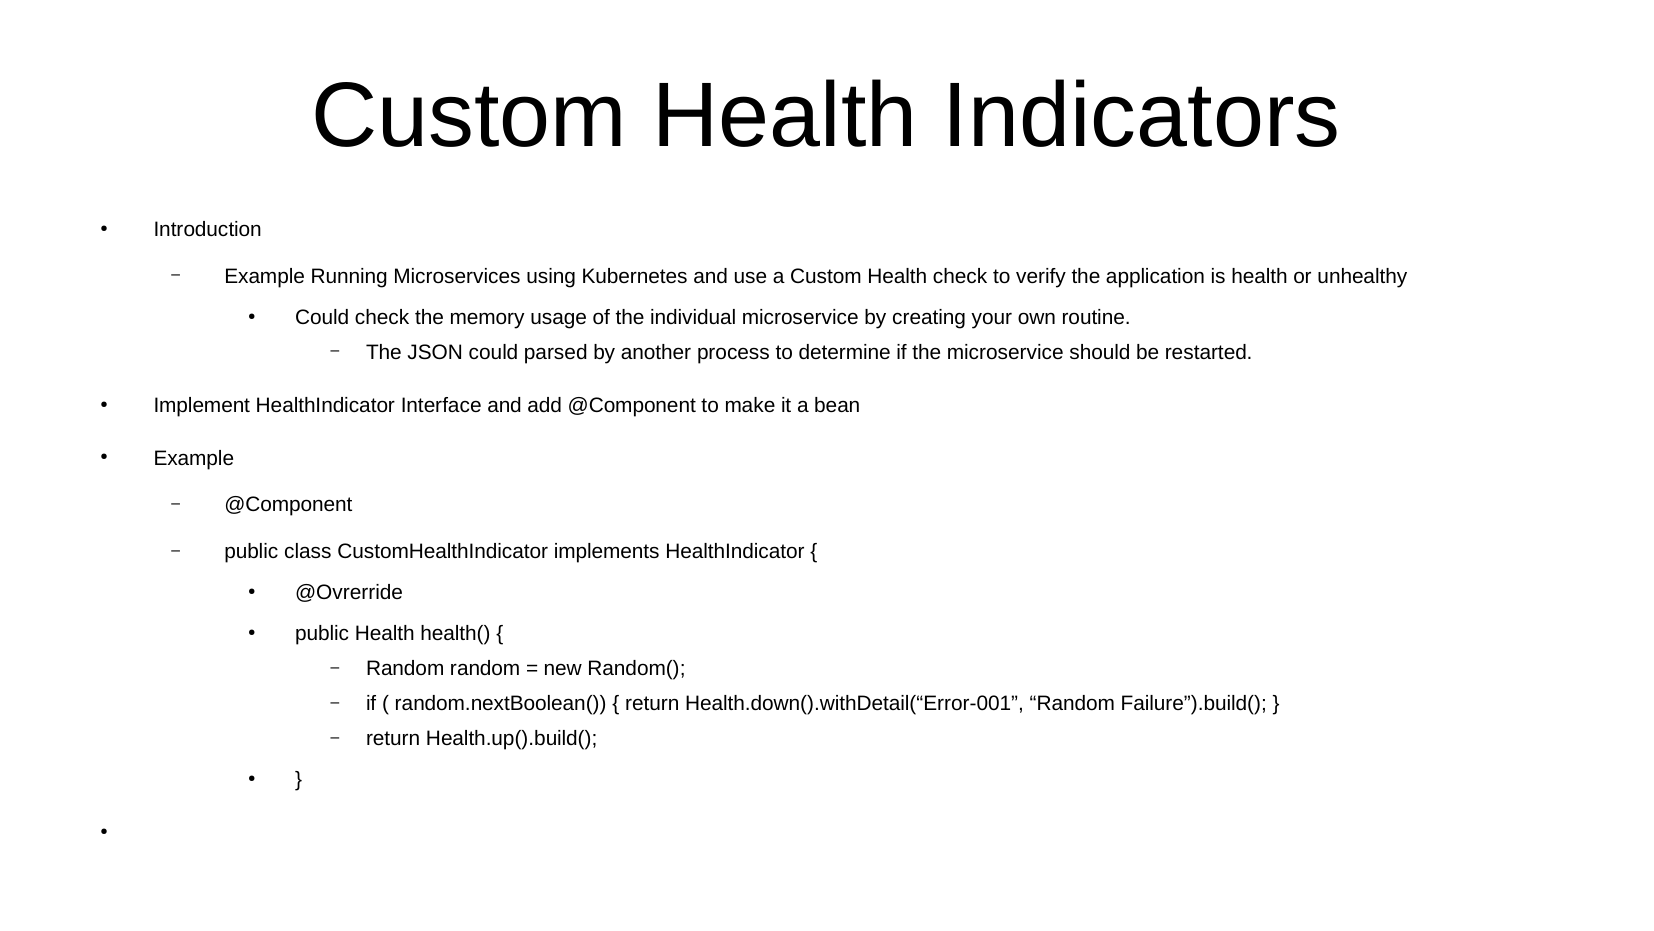

# Custom Health Indicators
Introduction
Example Running Microservices using Kubernetes and use a Custom Health check to verify the application is health or unhealthy
Could check the memory usage of the individual microservice by creating your own routine.
The JSON could parsed by another process to determine if the microservice should be restarted.
Implement HealthIndicator Interface and add @Component to make it a bean
Example
@Component
public class CustomHealthIndicator implements HealthIndicator {
@Ovrerride
public Health health() {
Random random = new Random();
if ( random.nextBoolean()) { return Health.down().withDetail(“Error-001”, “Random Failure”).build(); }
return Health.up().build();
}